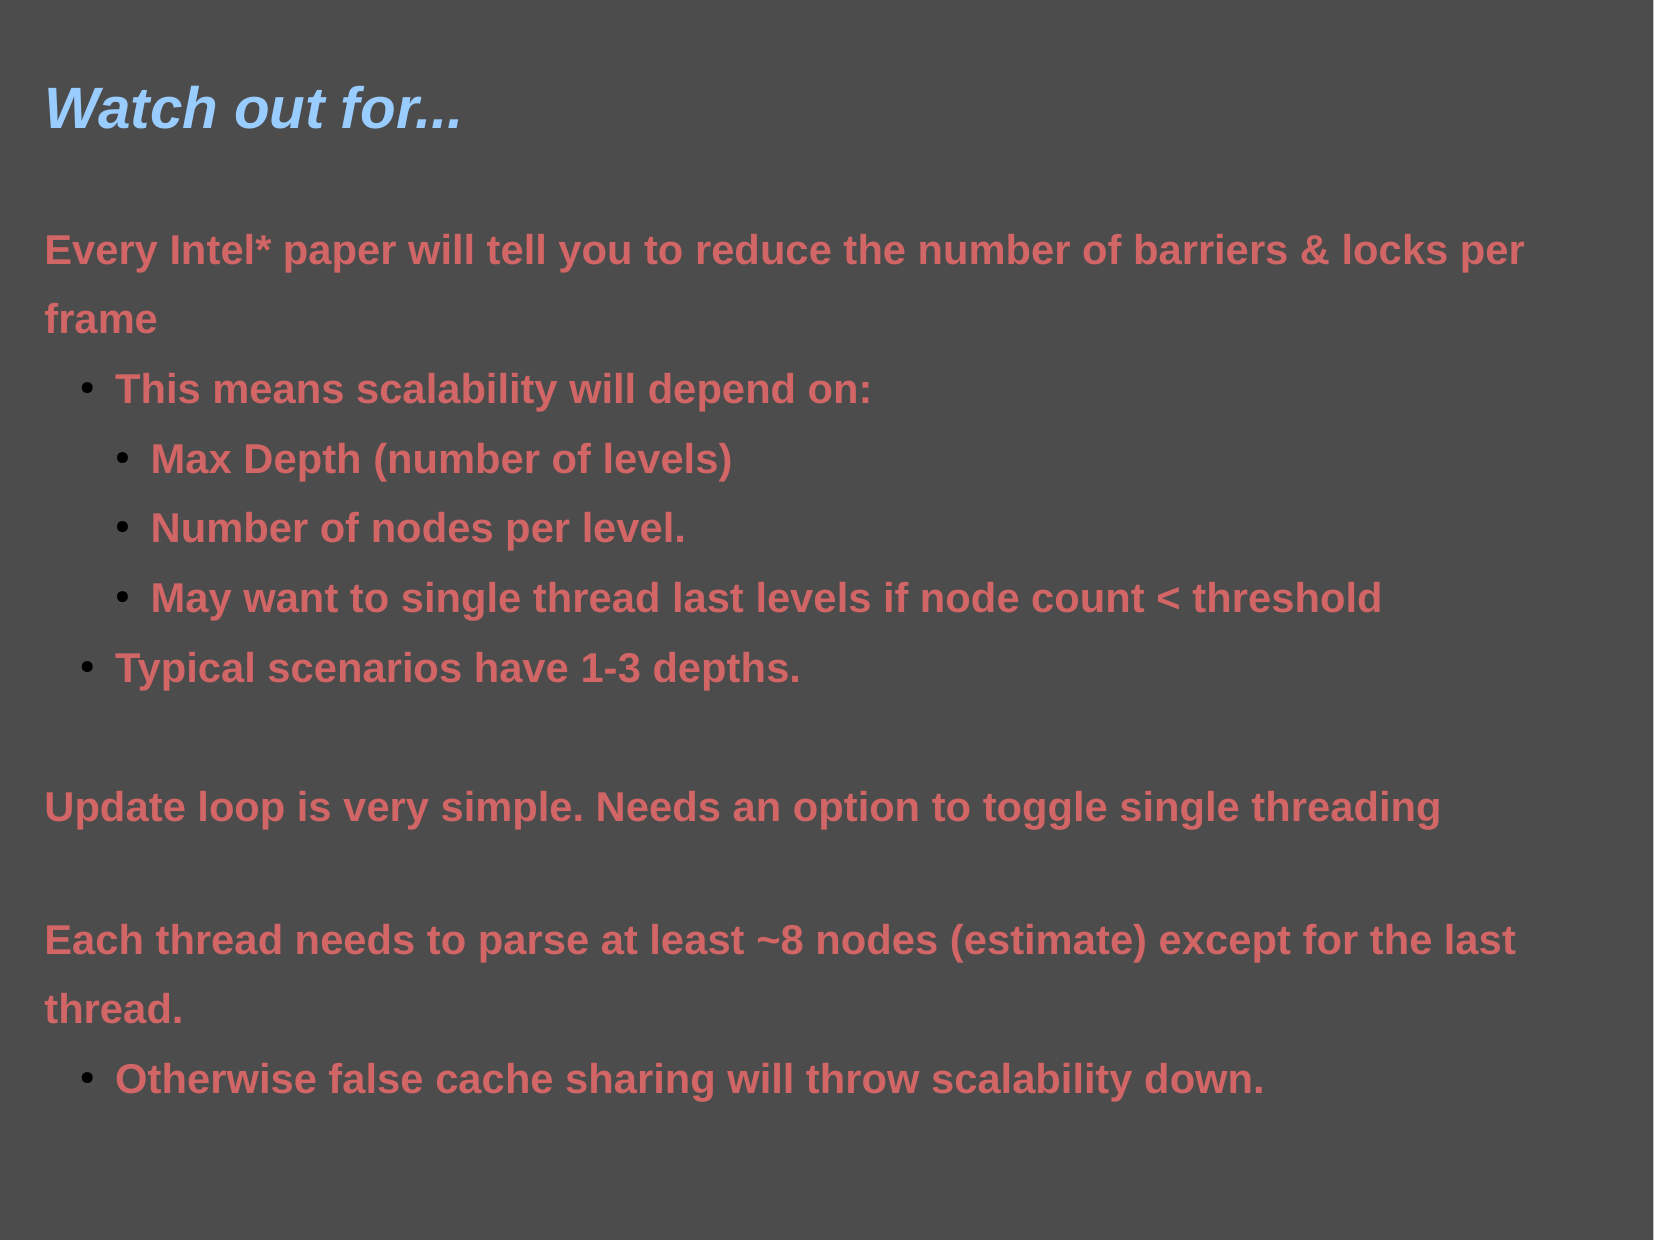

Watch out for...
Every Intel* paper will tell you to reduce the number of barriers & locks per frame
This means scalability will depend on:
Max Depth (number of levels)
Number of nodes per level.
May want to single thread last levels if node count < threshold
Typical scenarios have 1-3 depths.
Update loop is very simple. Needs an option to toggle single threading
Each thread needs to parse at least ~8 nodes (estimate) except for the last thread.
Otherwise false cache sharing will throw scalability down.